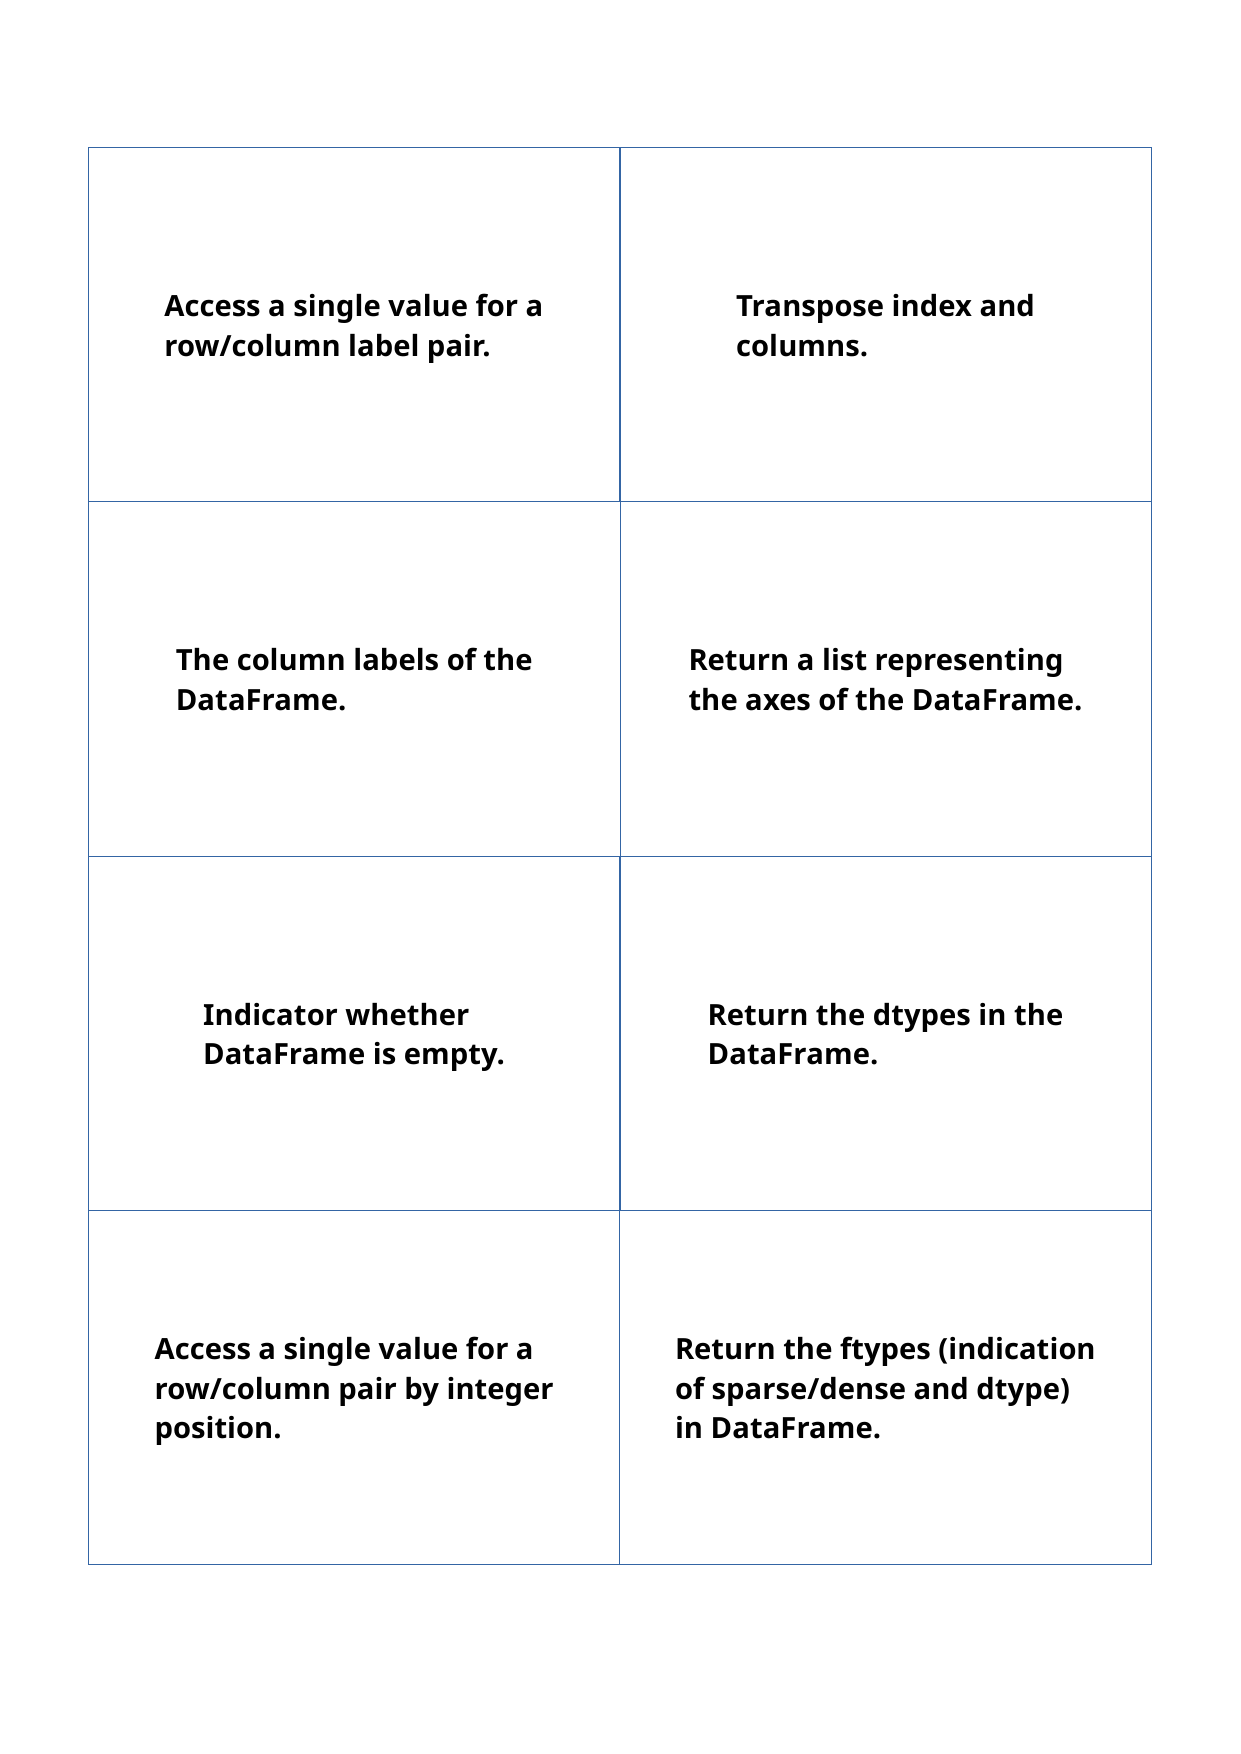

Access a single value for a
row/column label pair.
Transpose index and
columns.
The column labels of the
DataFrame.
Return a list representing
the axes of the DataFrame.
Indicator whether
DataFrame is empty.
Return the dtypes in the
DataFrame.
Access a single value for a
row/column pair by integer
position.
Return the ftypes (indication
of sparse/dense and dtype)
in DataFrame.